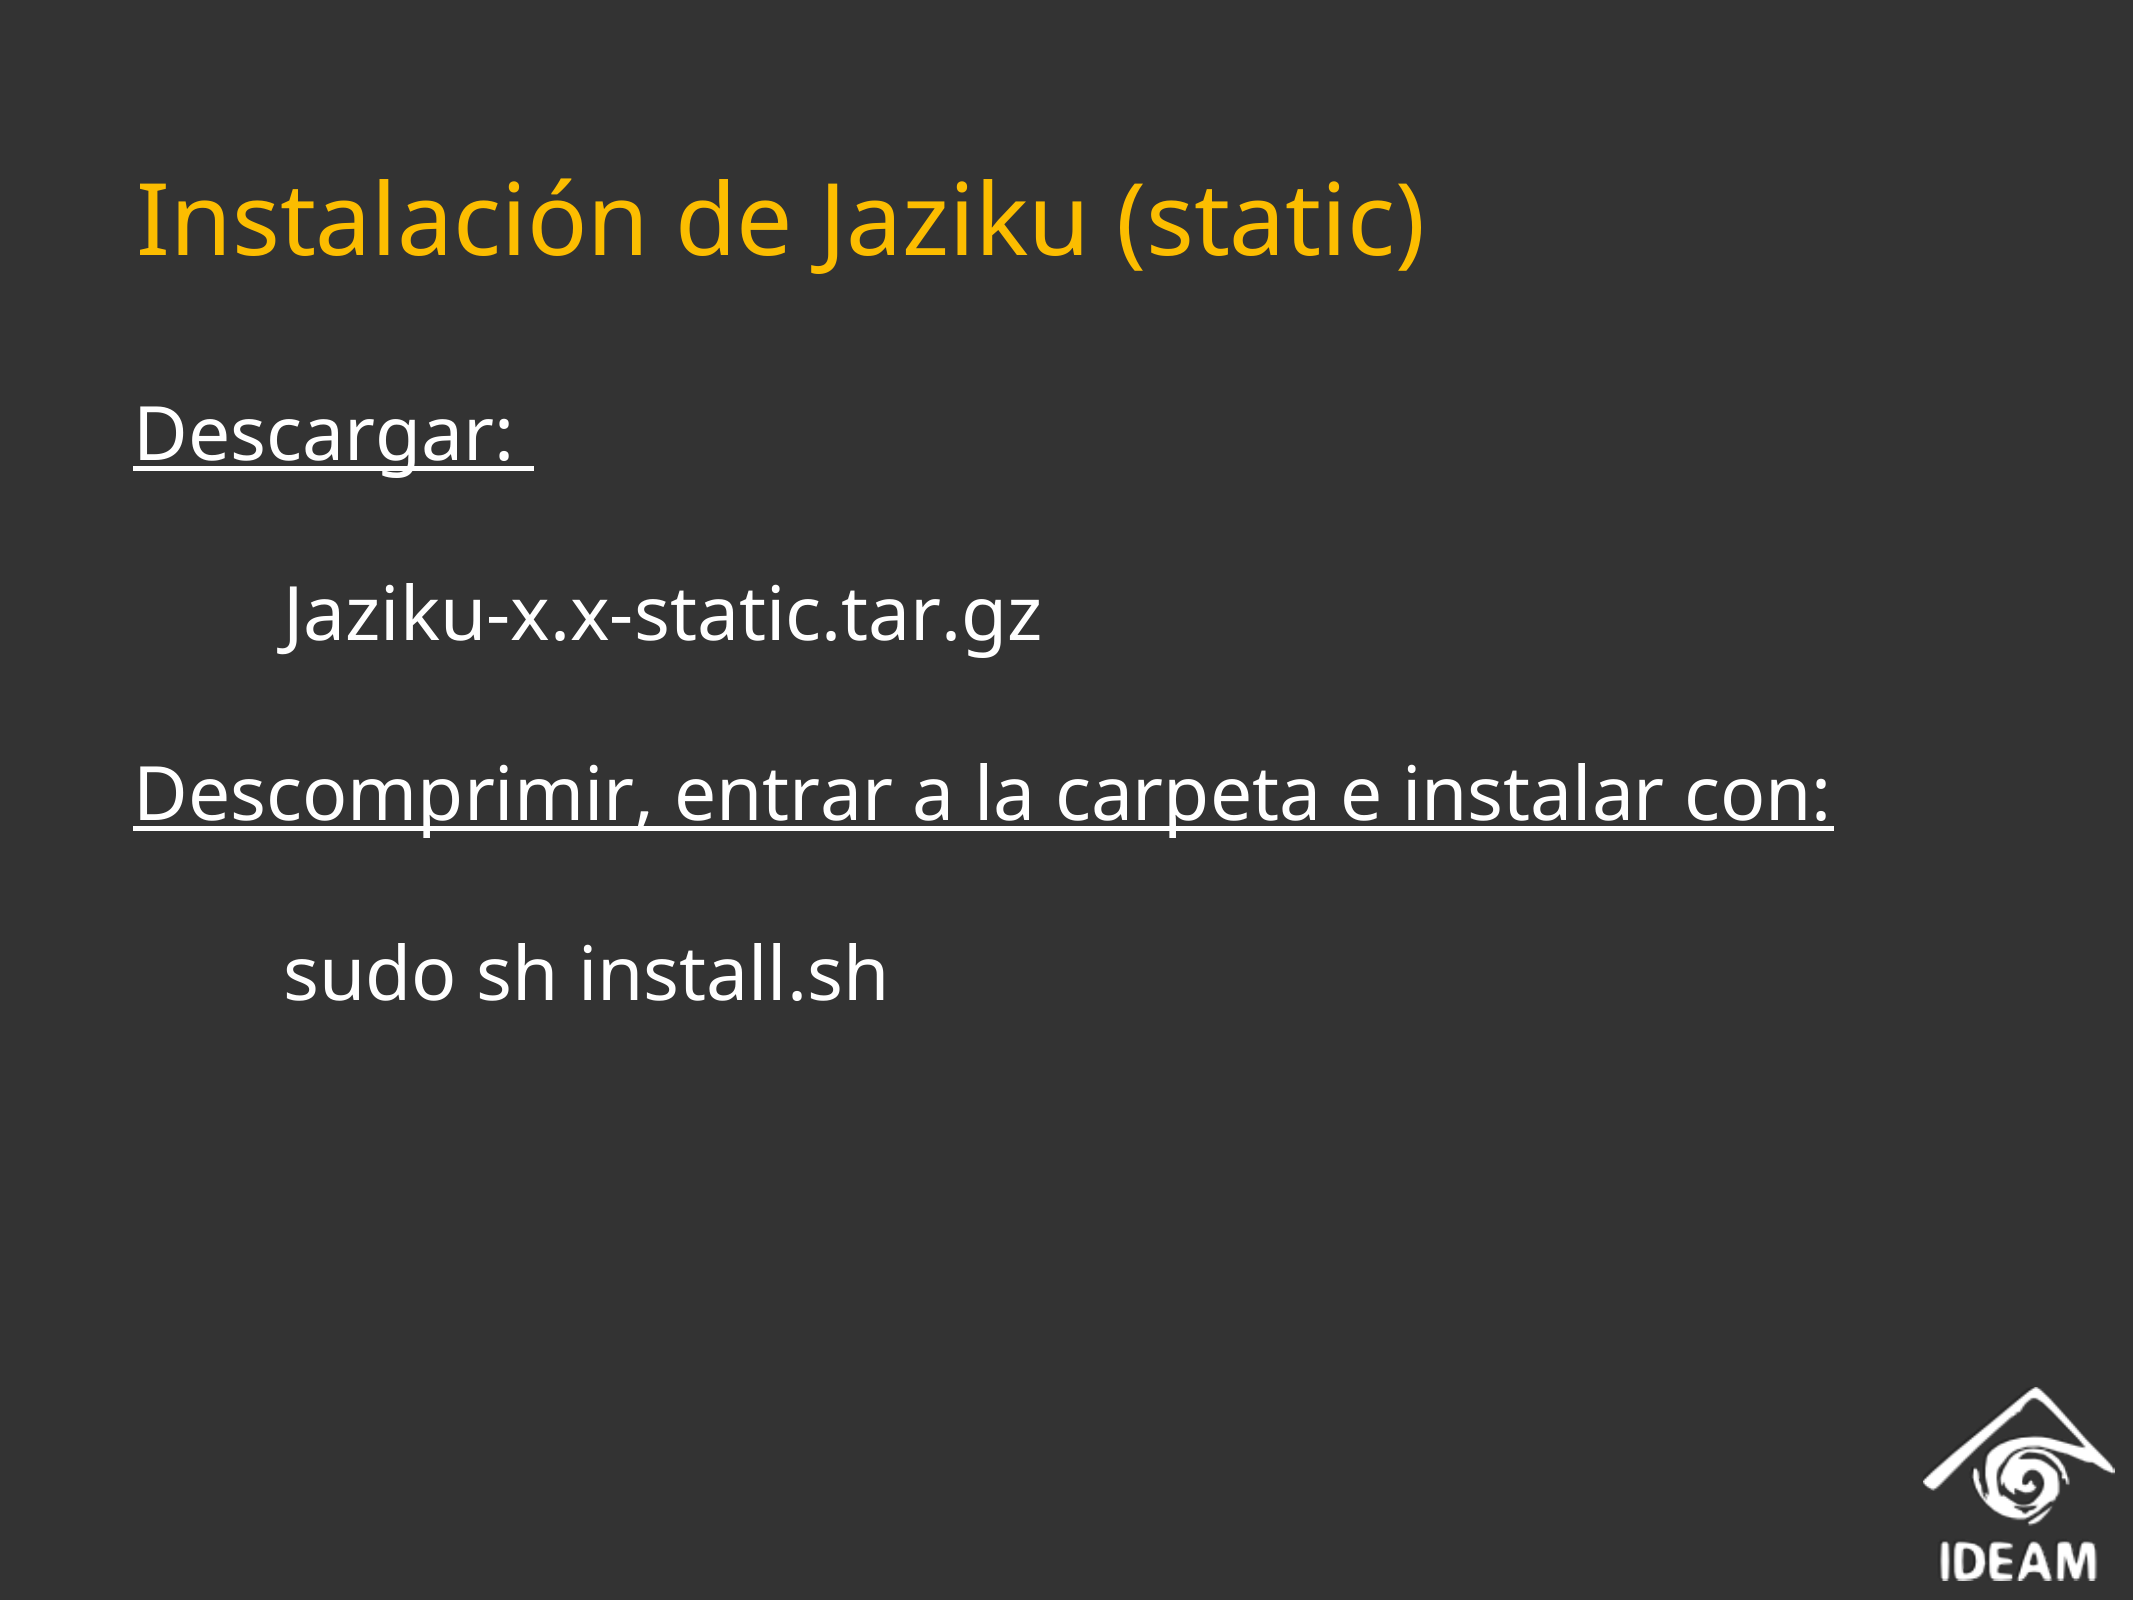

Instalación de Jaziku (static)
Descargar:
	Jaziku-x.x-static.tar.gz
Descomprimir, entrar a la carpeta e instalar con:
	sudo sh install.sh